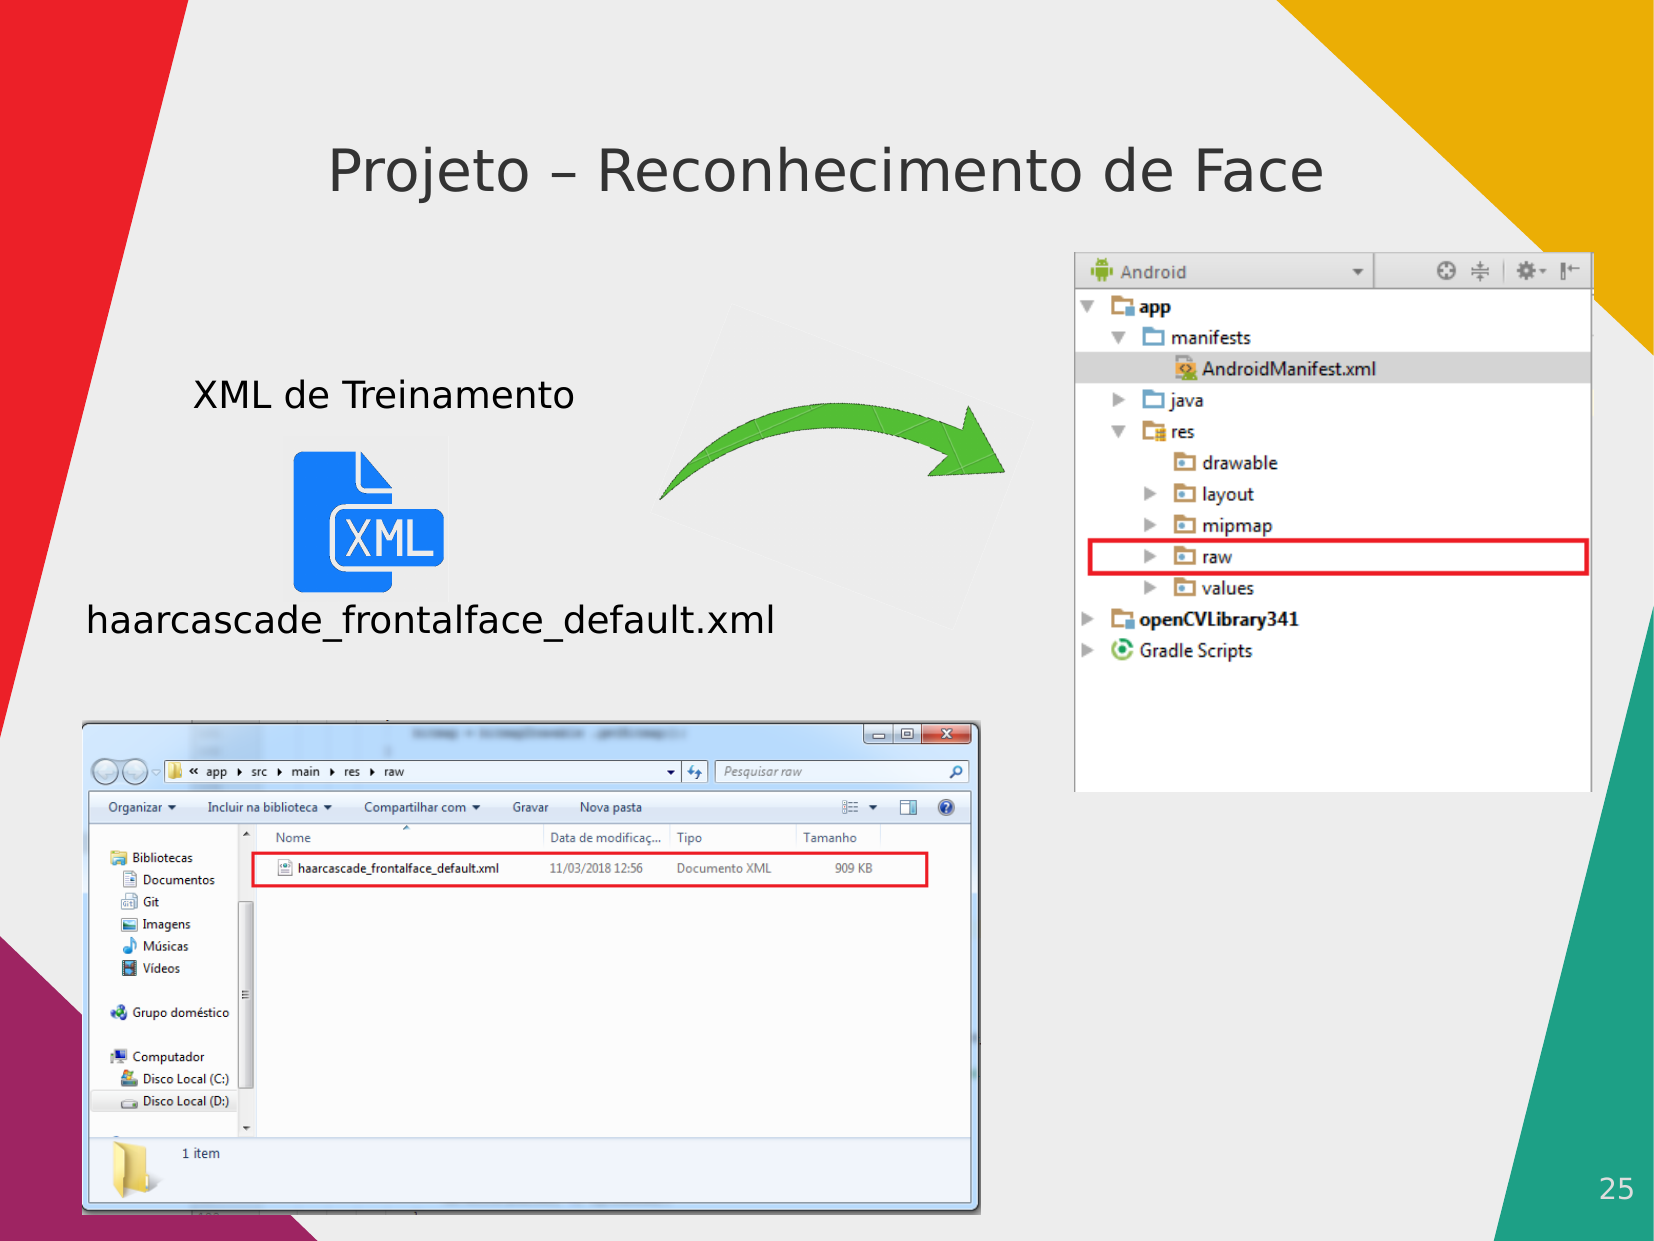

# Projeto – Reconhecimento de Face
XML de Treinamento
haarcascade_frontalface_default.xml
25